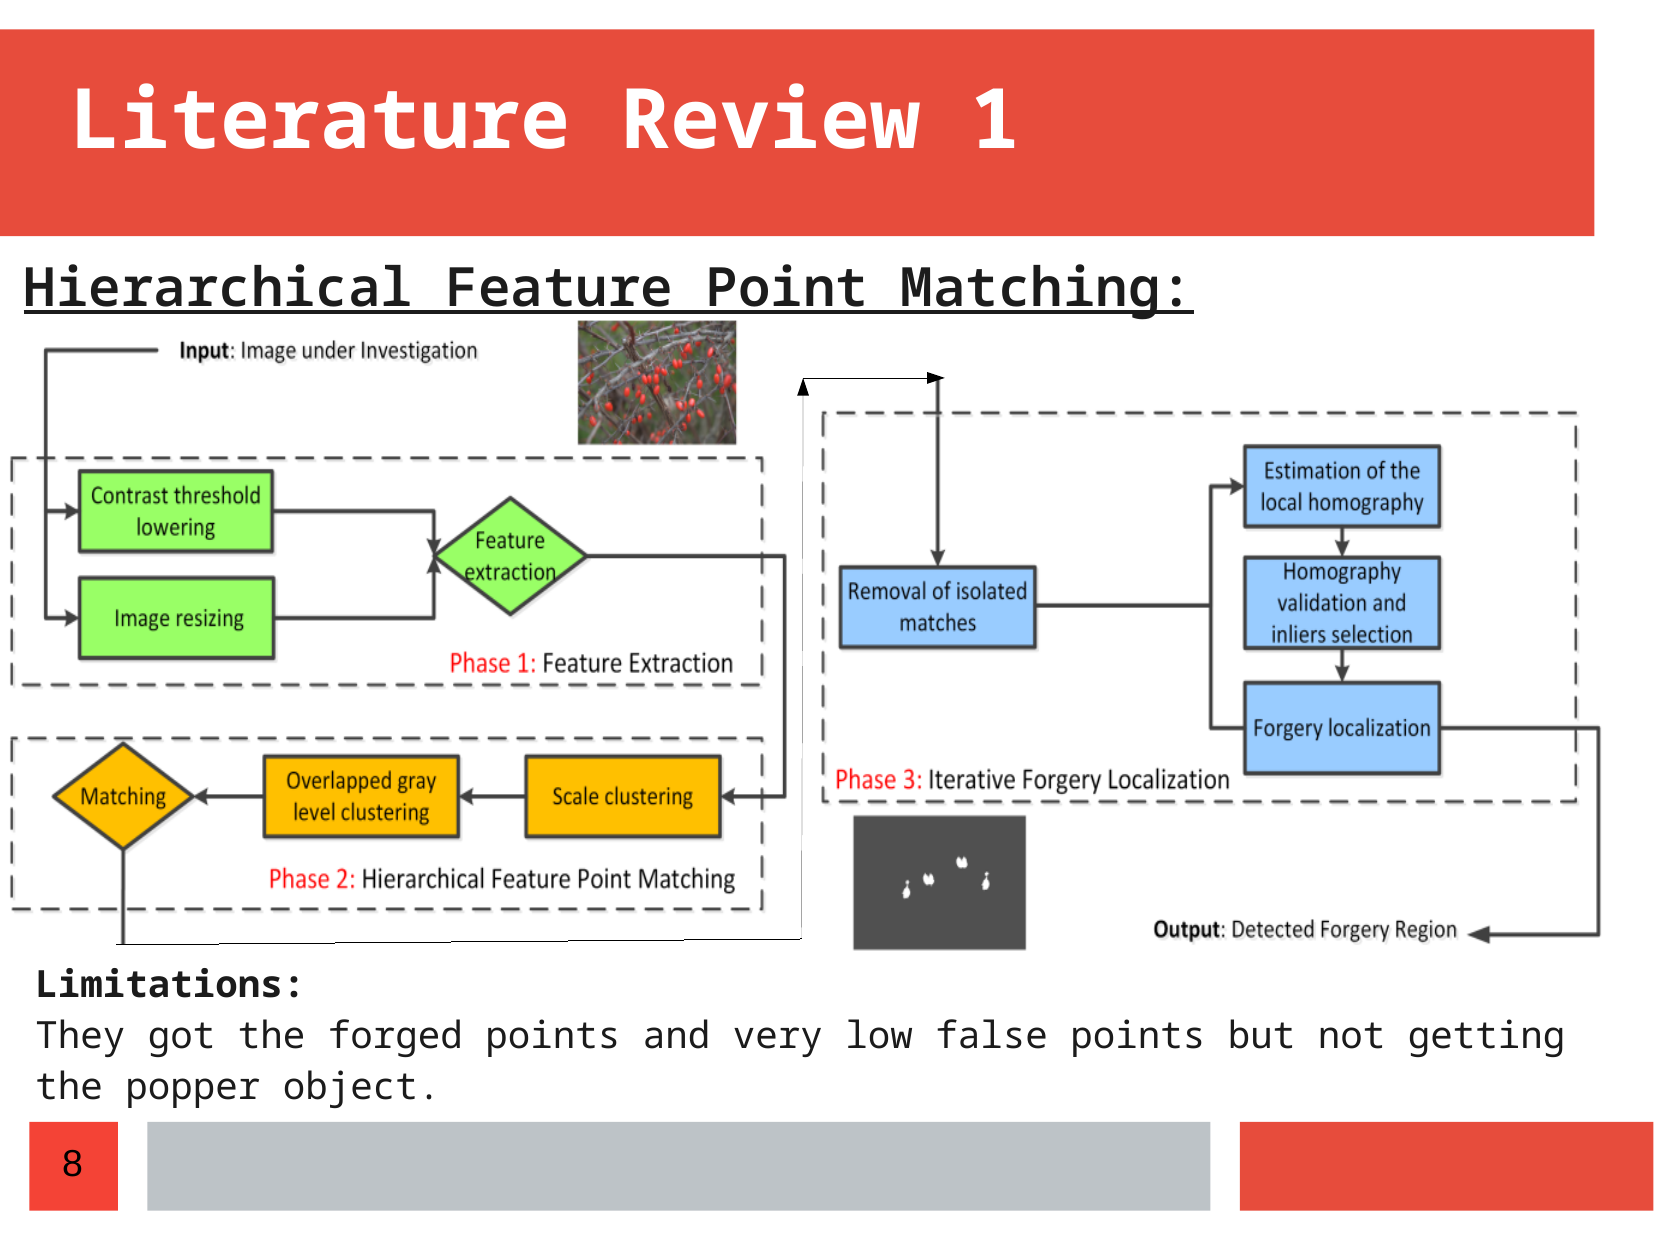

Literature Review 1
# Hierarchical Feature Point Matching:
Limitations:
They got the forged points and very low false points but not getting the popper object.